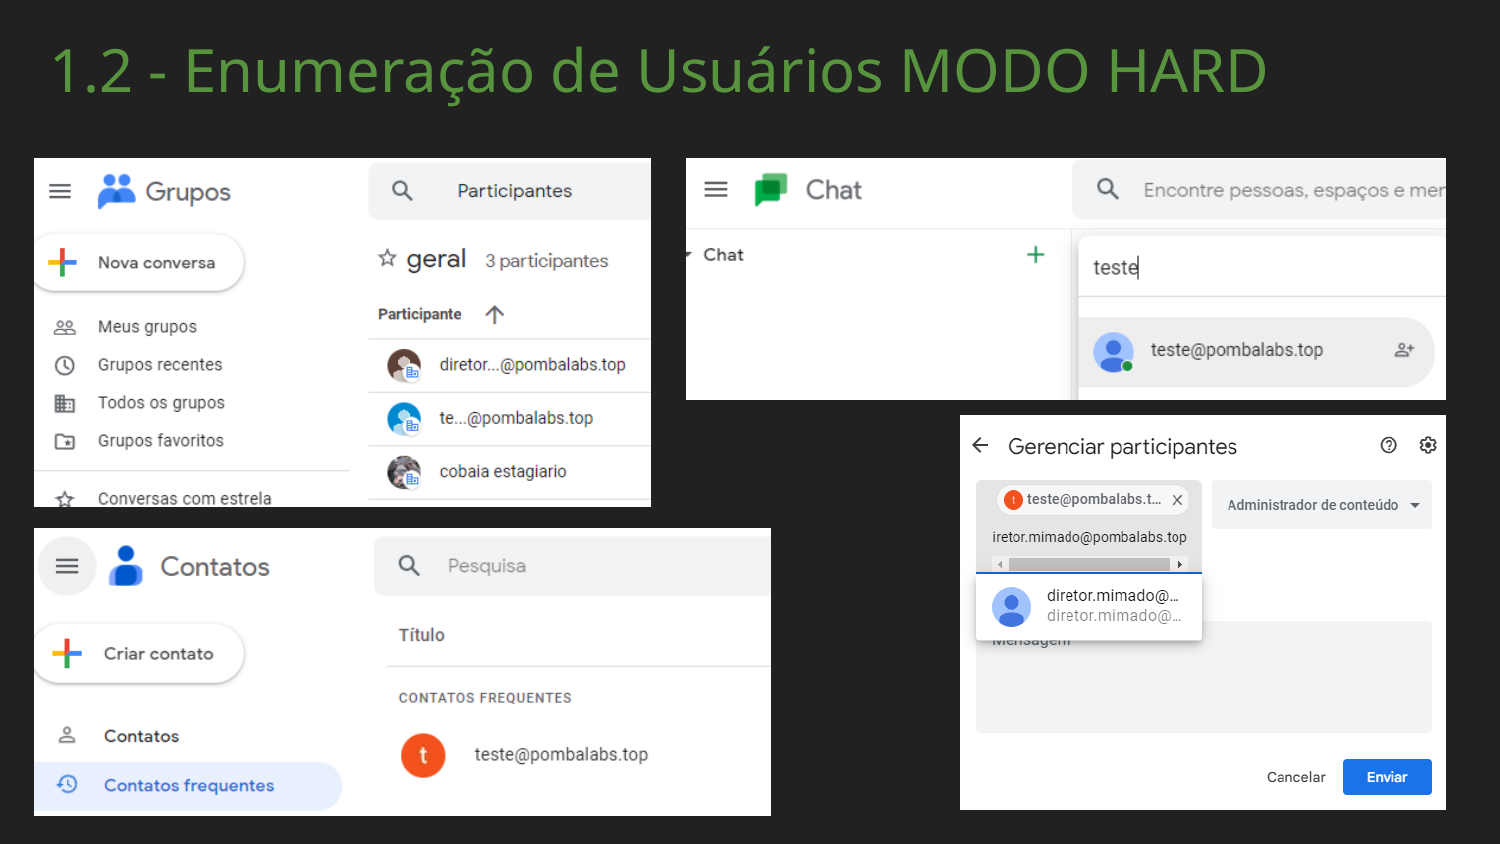

# 1.2 - Enumeração de Usuários MODO HARD